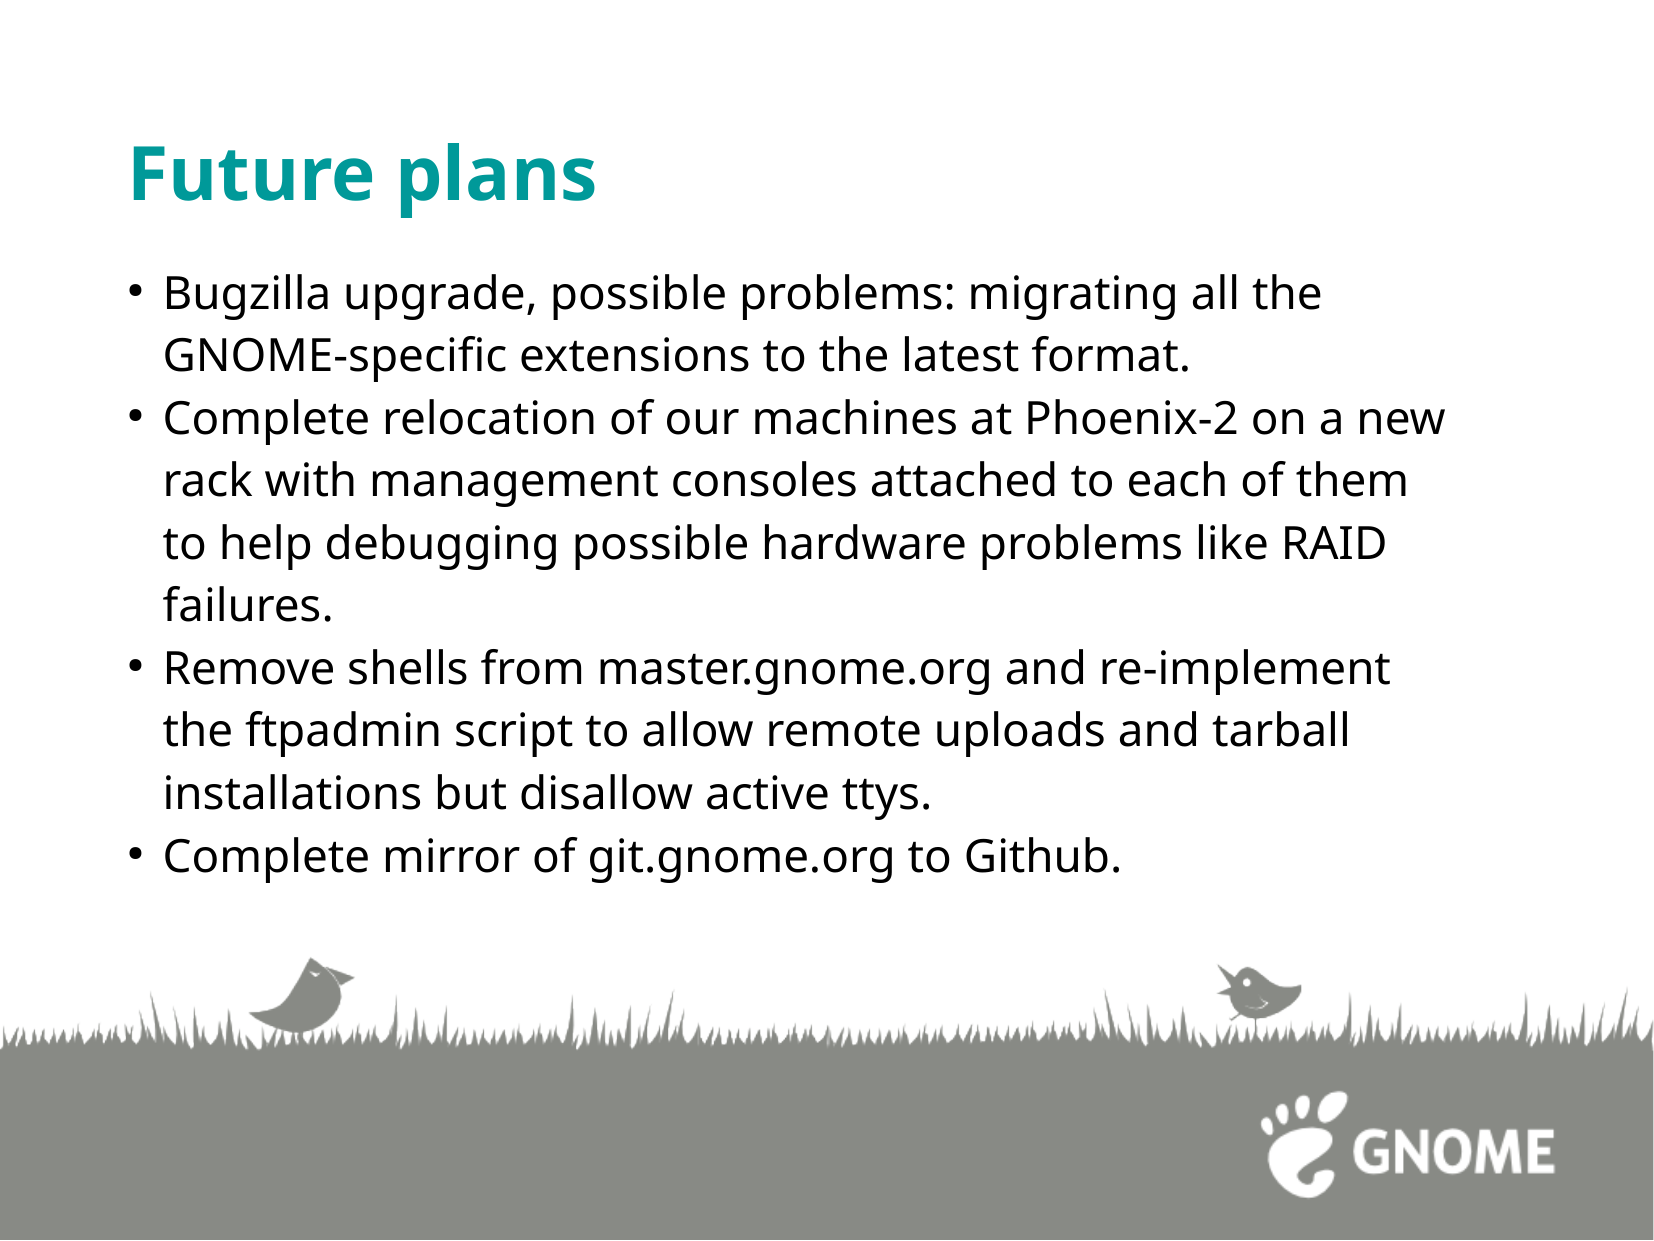

Future plans
Bugzilla upgrade, possible problems: migrating all the GNOME-specific extensions to the latest format.
Complete relocation of our machines at Phoenix-2 on a new rack with management consoles attached to each of them to help debugging possible hardware problems like RAID failures.
Remove shells from master.gnome.org and re-implement the ftpadmin script to allow remote uploads and tarball installations but disallow active ttys.
Complete mirror of git.gnome.org to Github.